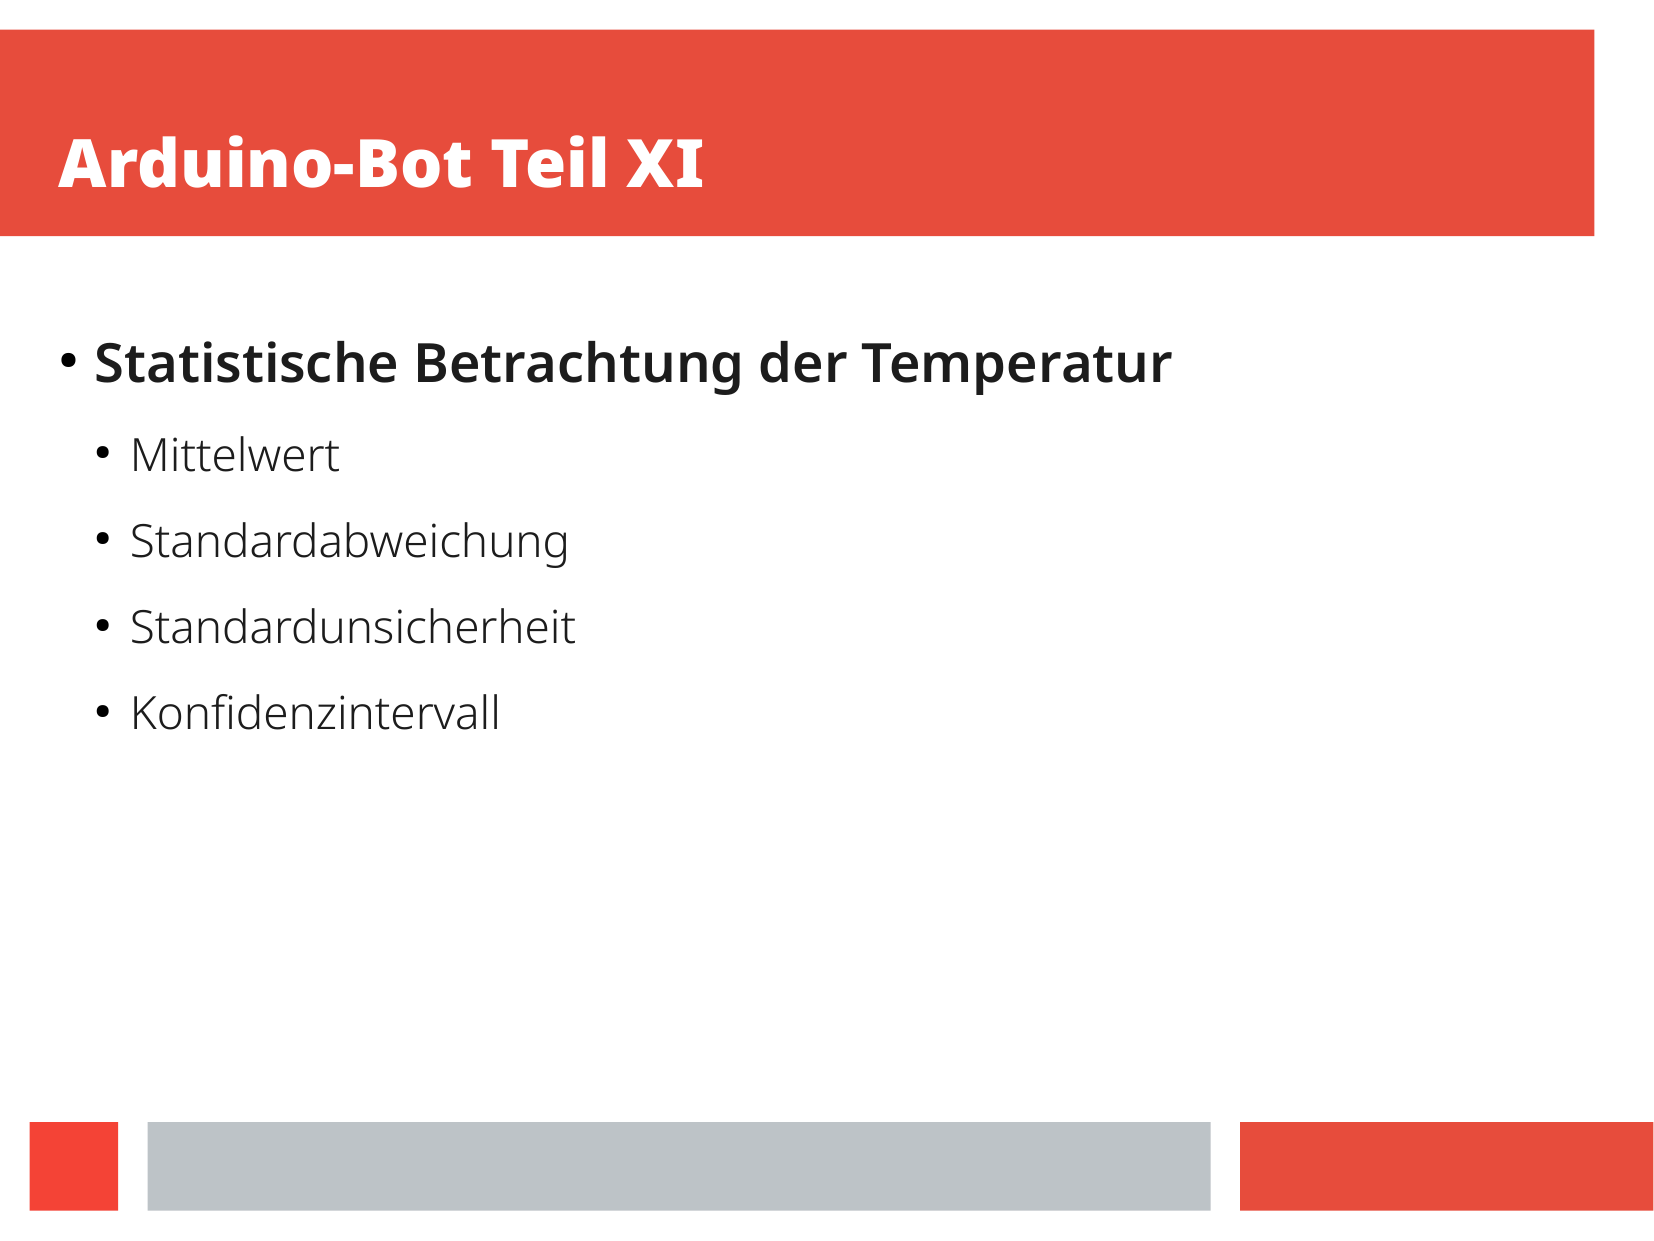

# Arduino-Bot Teil XI
Statistische Betrachtung der Temperatur
Mittelwert
Standardabweichung
Standardunsicherheit
Konfidenzintervall